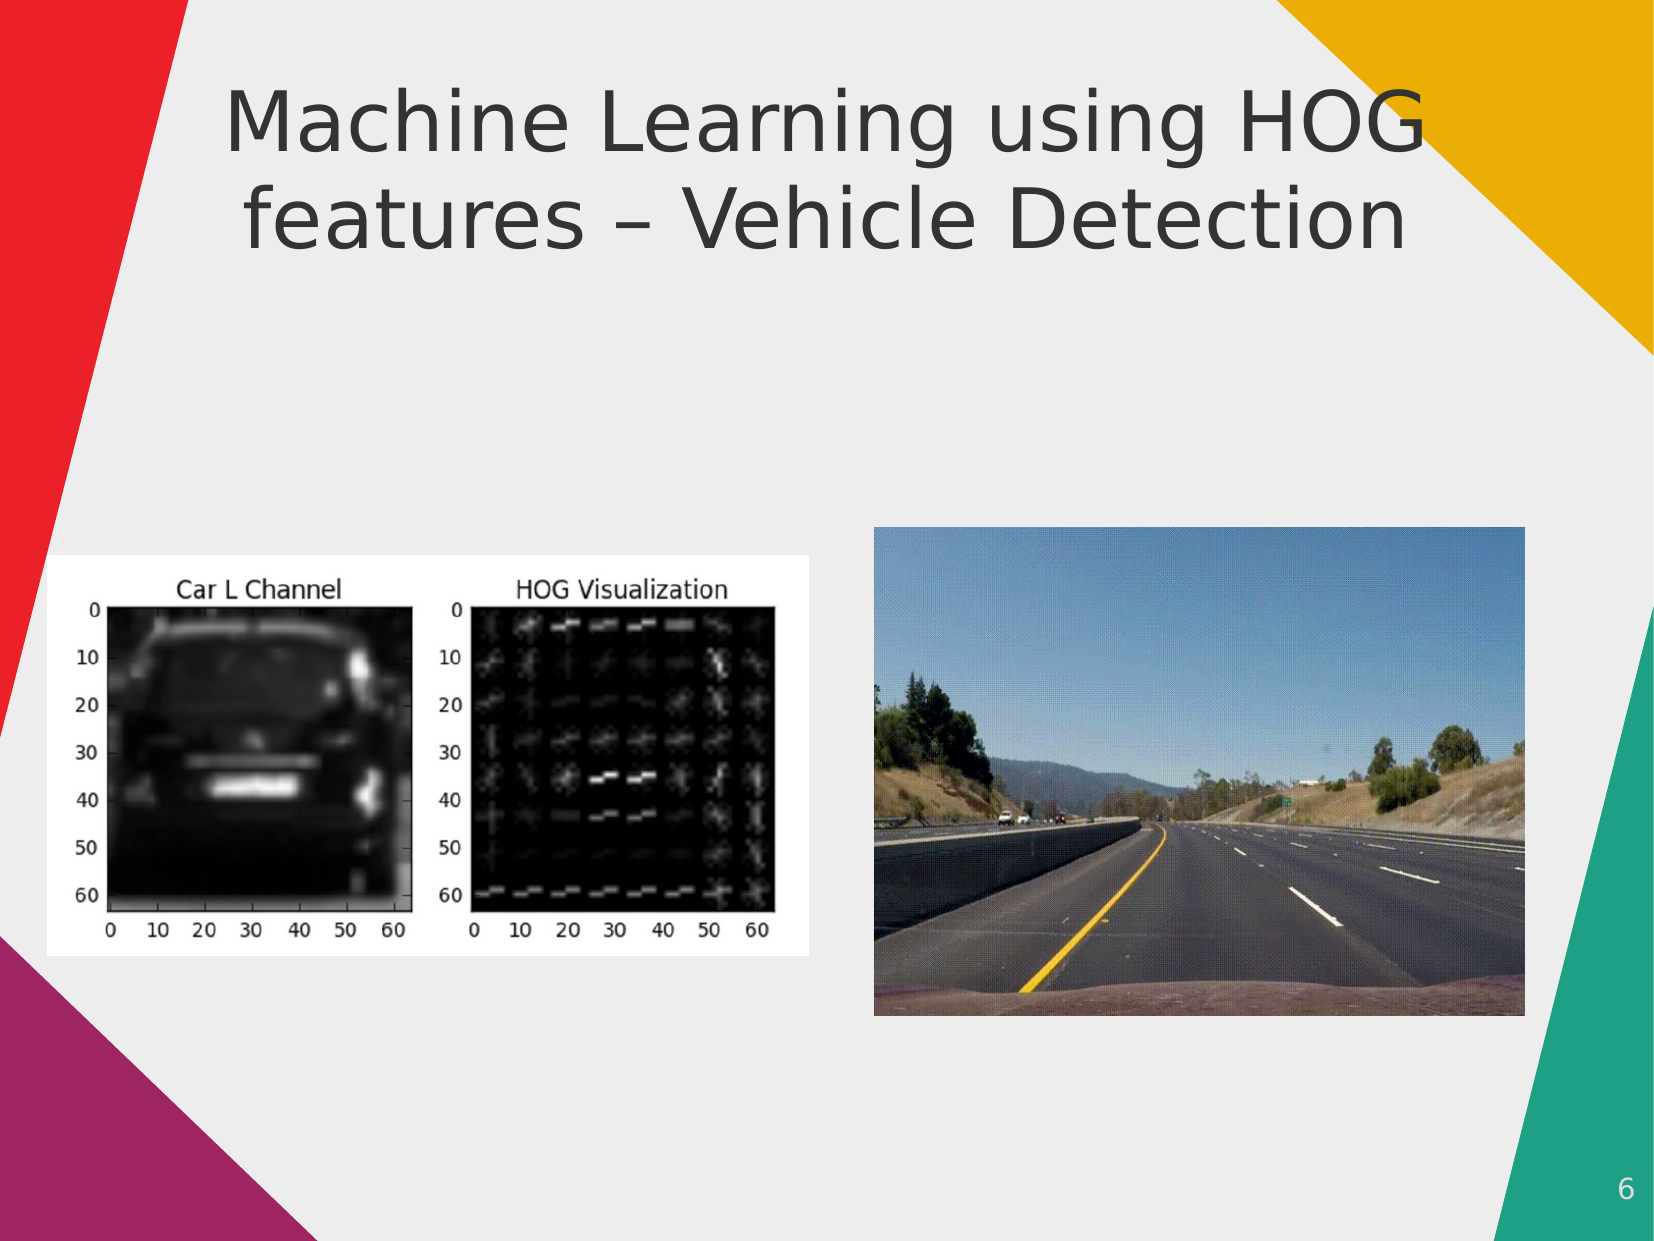

# Machine Learning using HOG features – Vehicle Detection
6